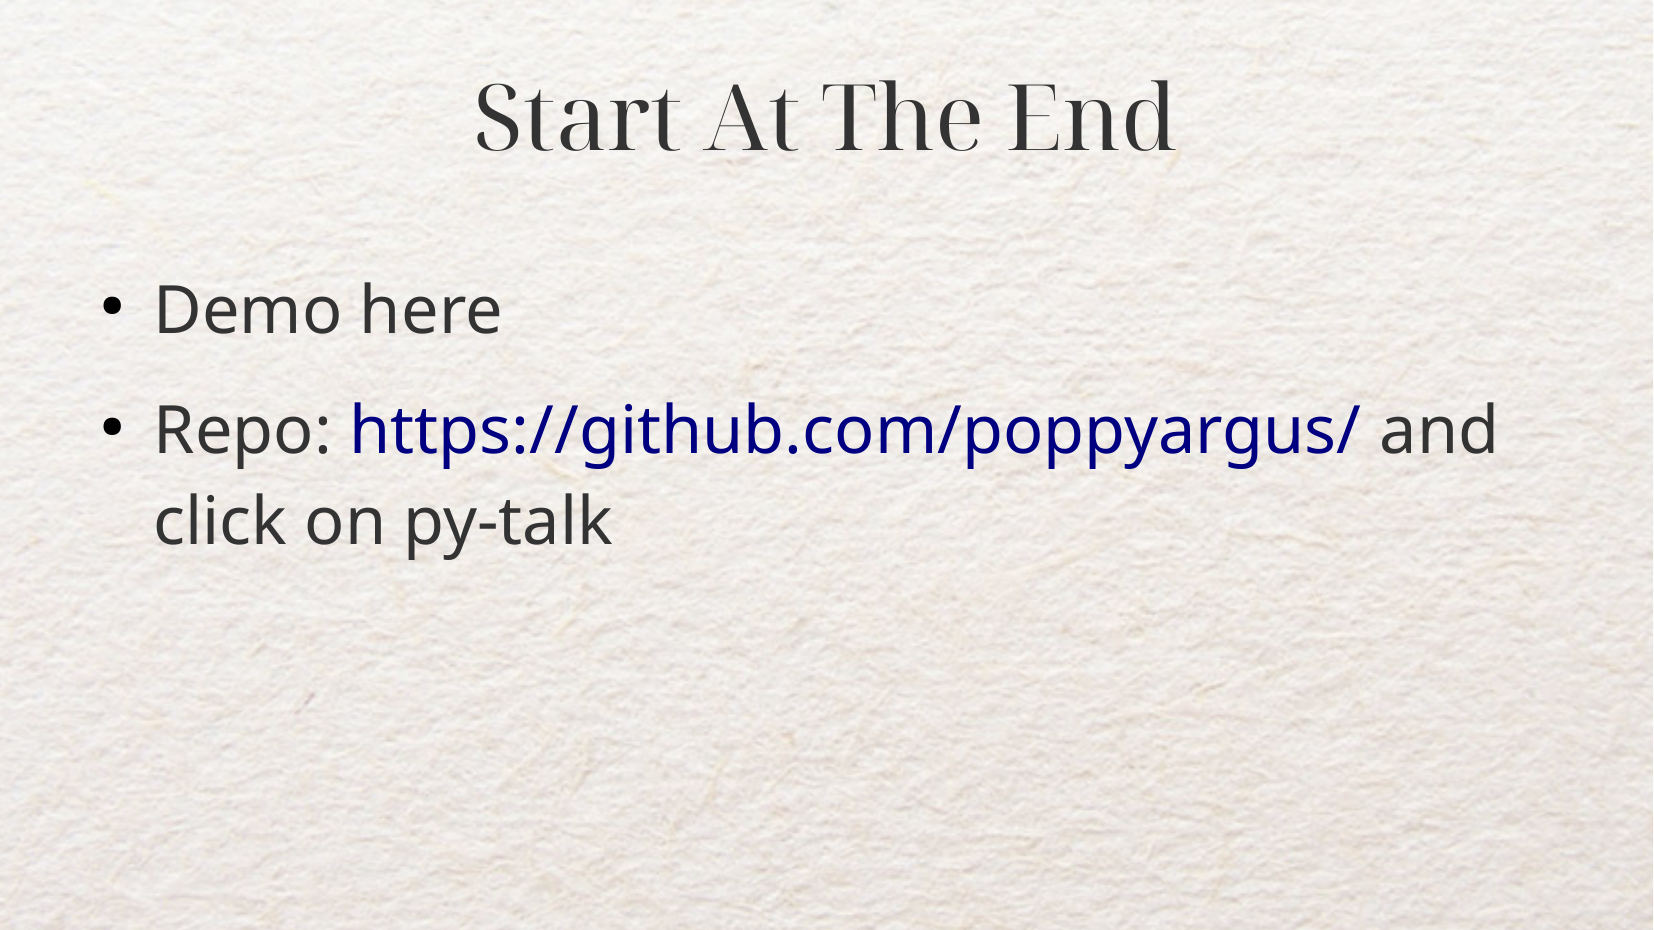

# Start At The End
Demo here
Repo: https://github.com/poppyargus/ and click on py-talk